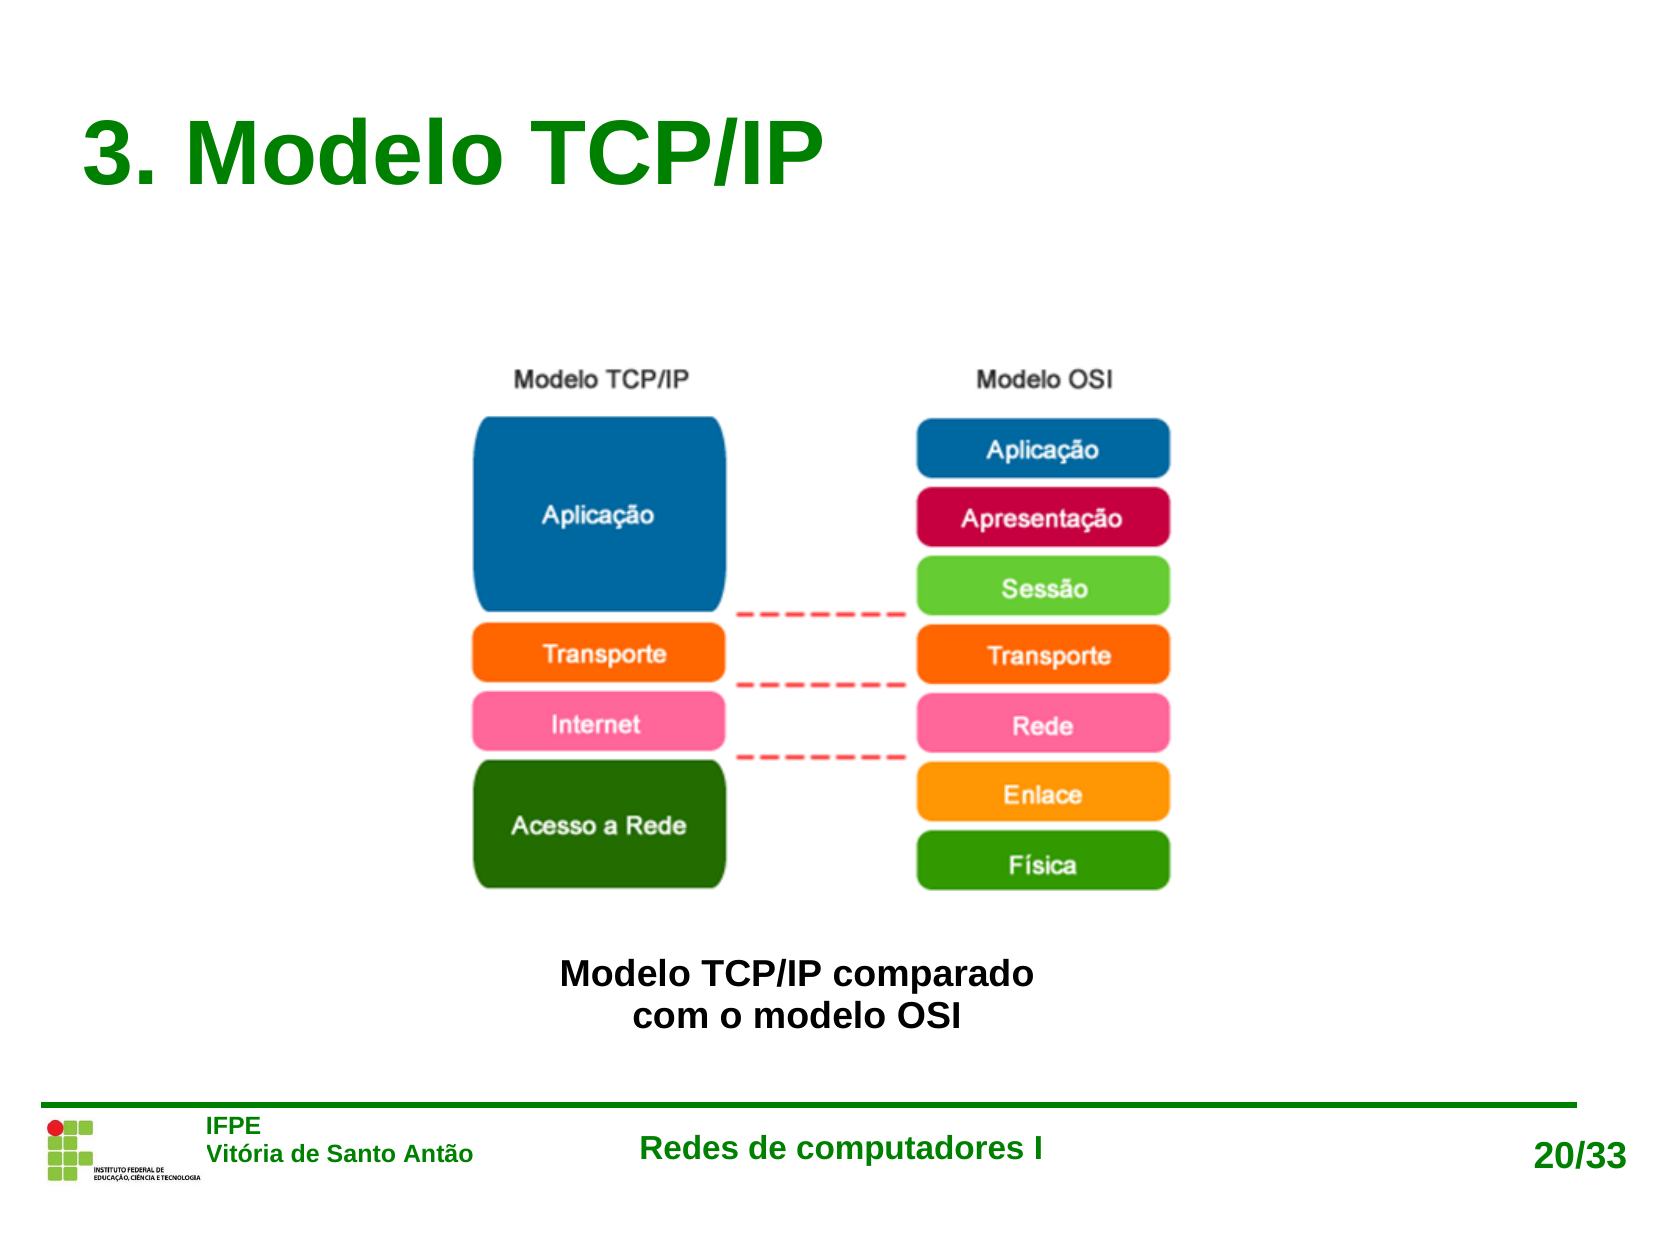

# 3. Modelo TCP/IP
Modelo TCP/IP comparado com o modelo OSI